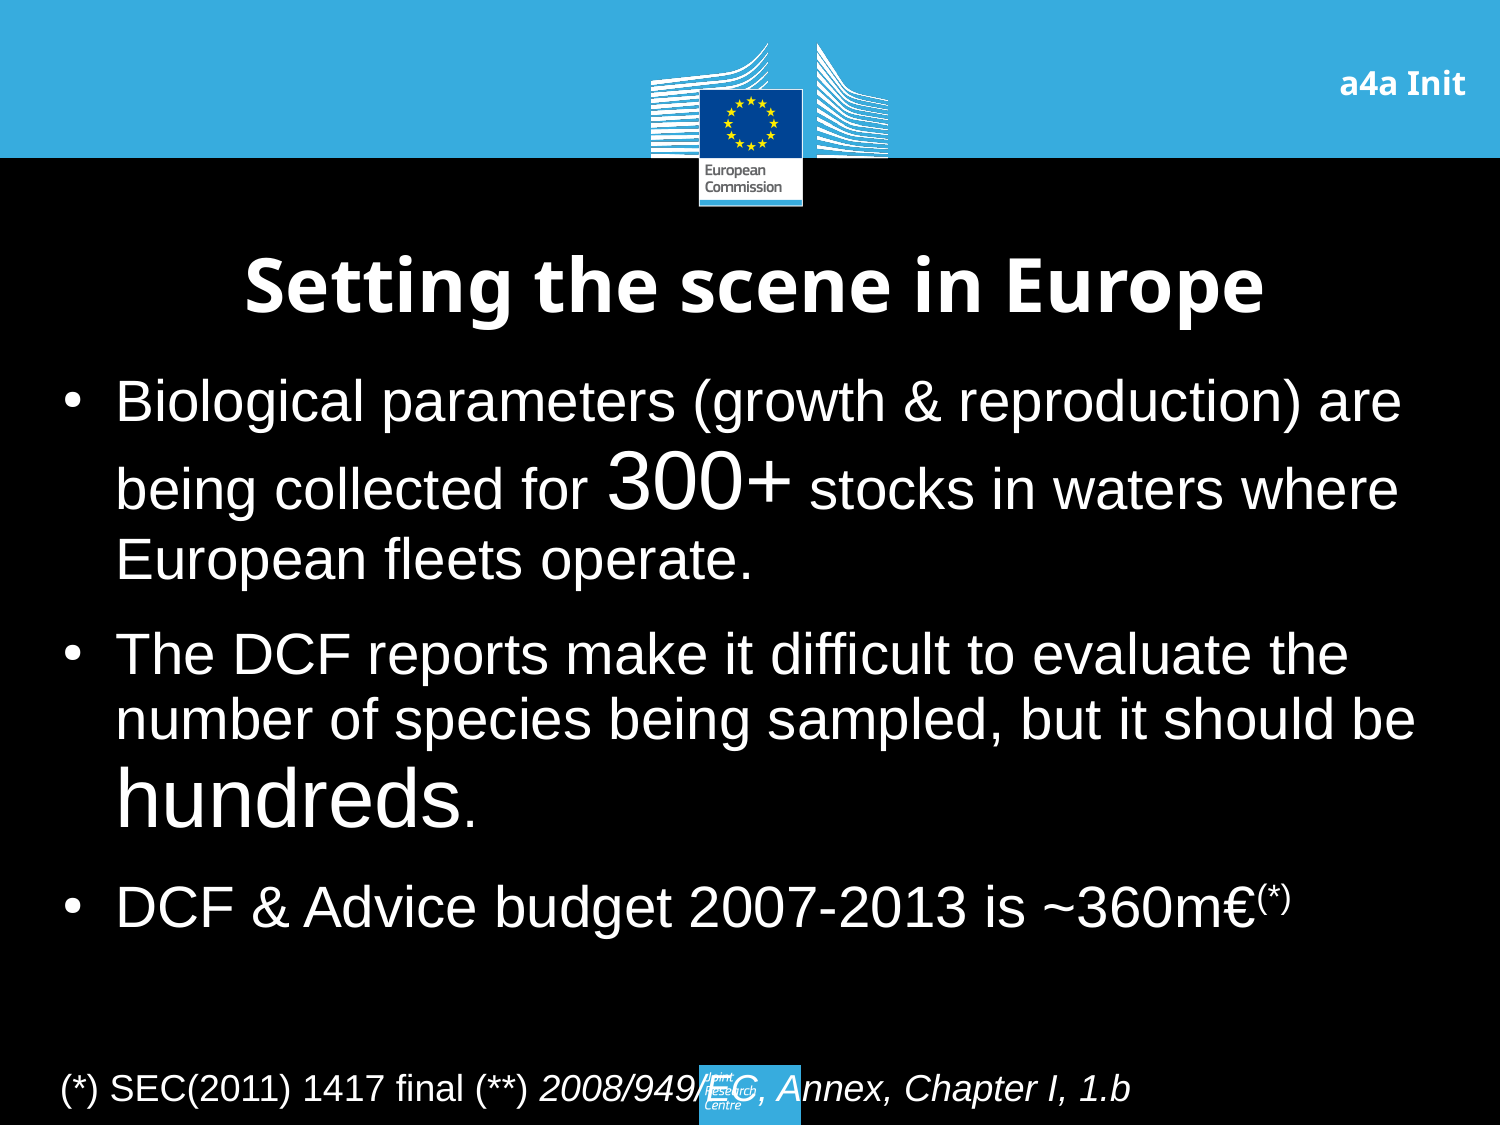

a4a Init
# Setting the scene in Europe
Biological parameters (growth & reproduction) are being collected for 300+ stocks in waters where European fleets operate.
The DCF reports make it difficult to evaluate the number of species being sampled, but it should be hundreds.
DCF & Advice budget 2007-2013 is ~360m€(*)
(*) SEC(2011) 1417 final (**) 2008/949/EC, Annex, Chapter I, 1.b